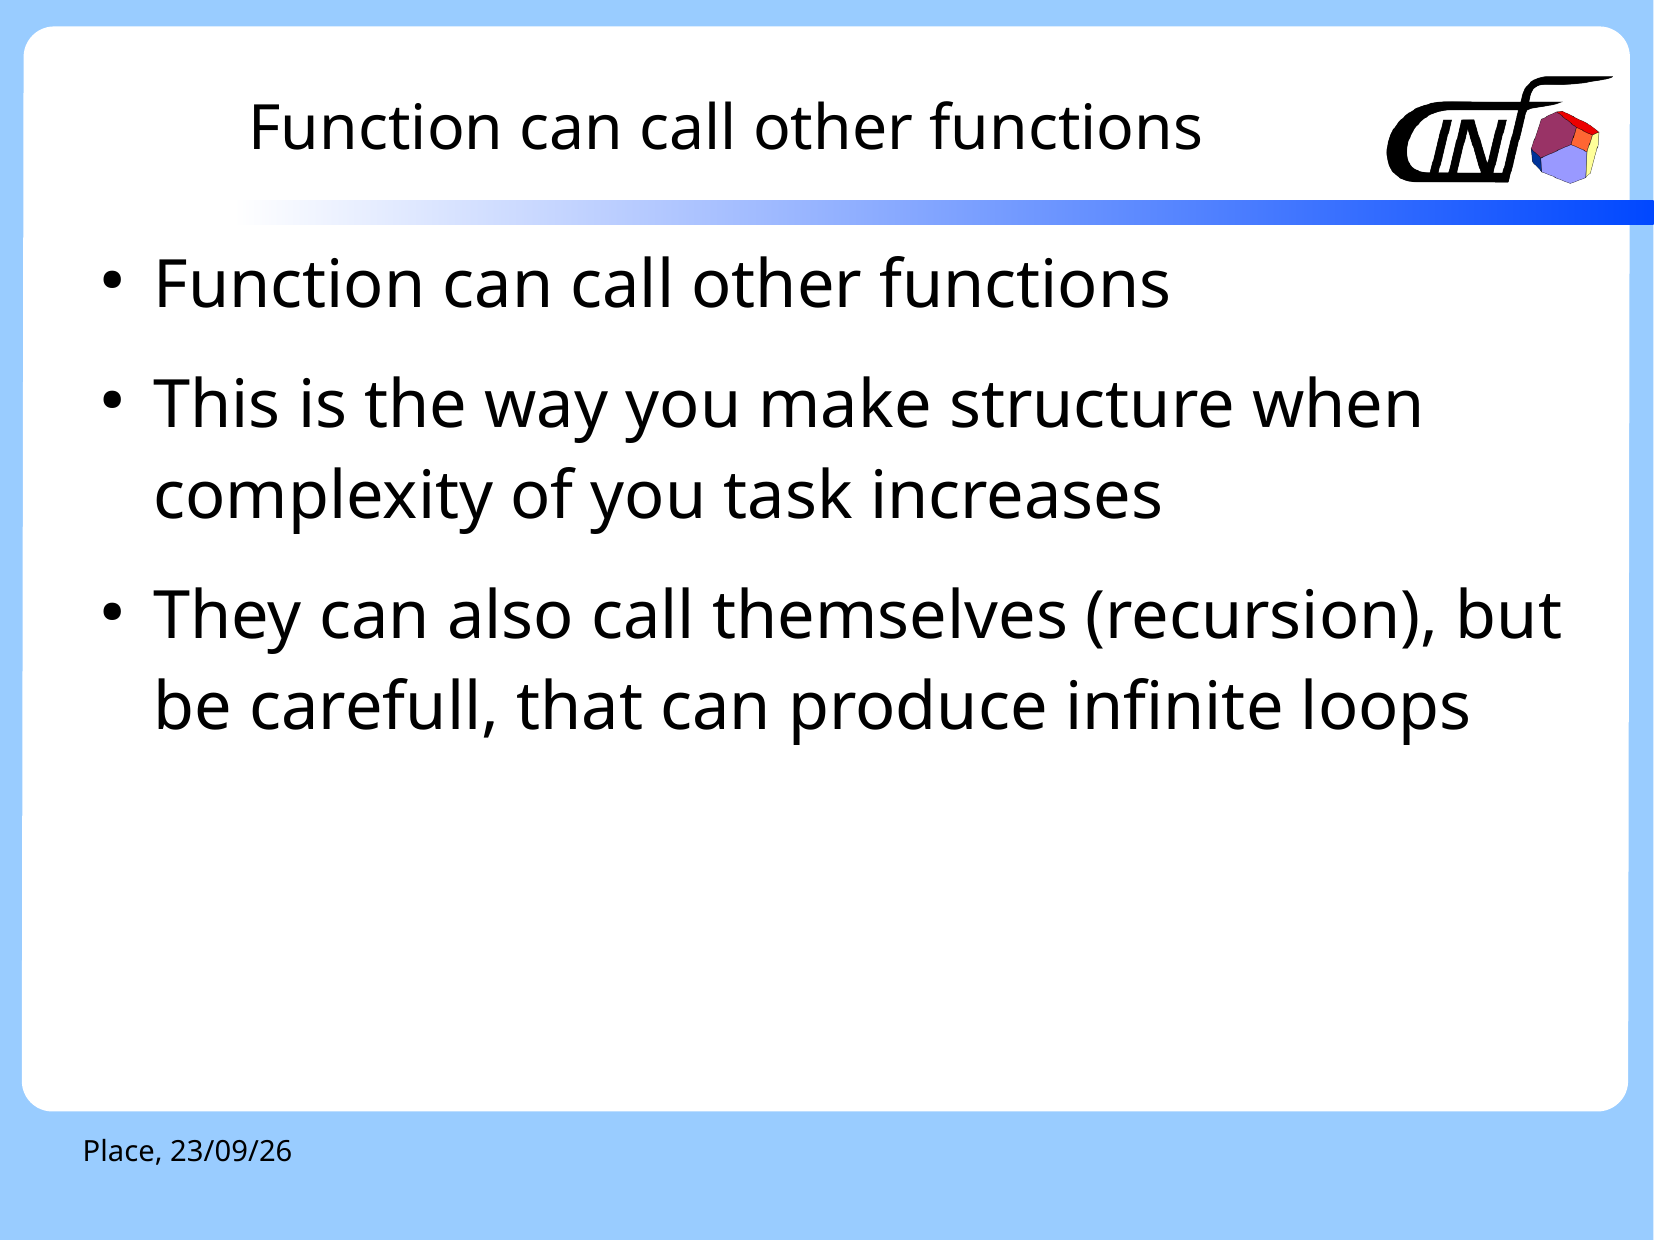

# Function can call other functions
Function can call other functions
This is the way you make structure when complexity of you task increases
They can also call themselves (recursion), but be carefull, that can produce infinite loops